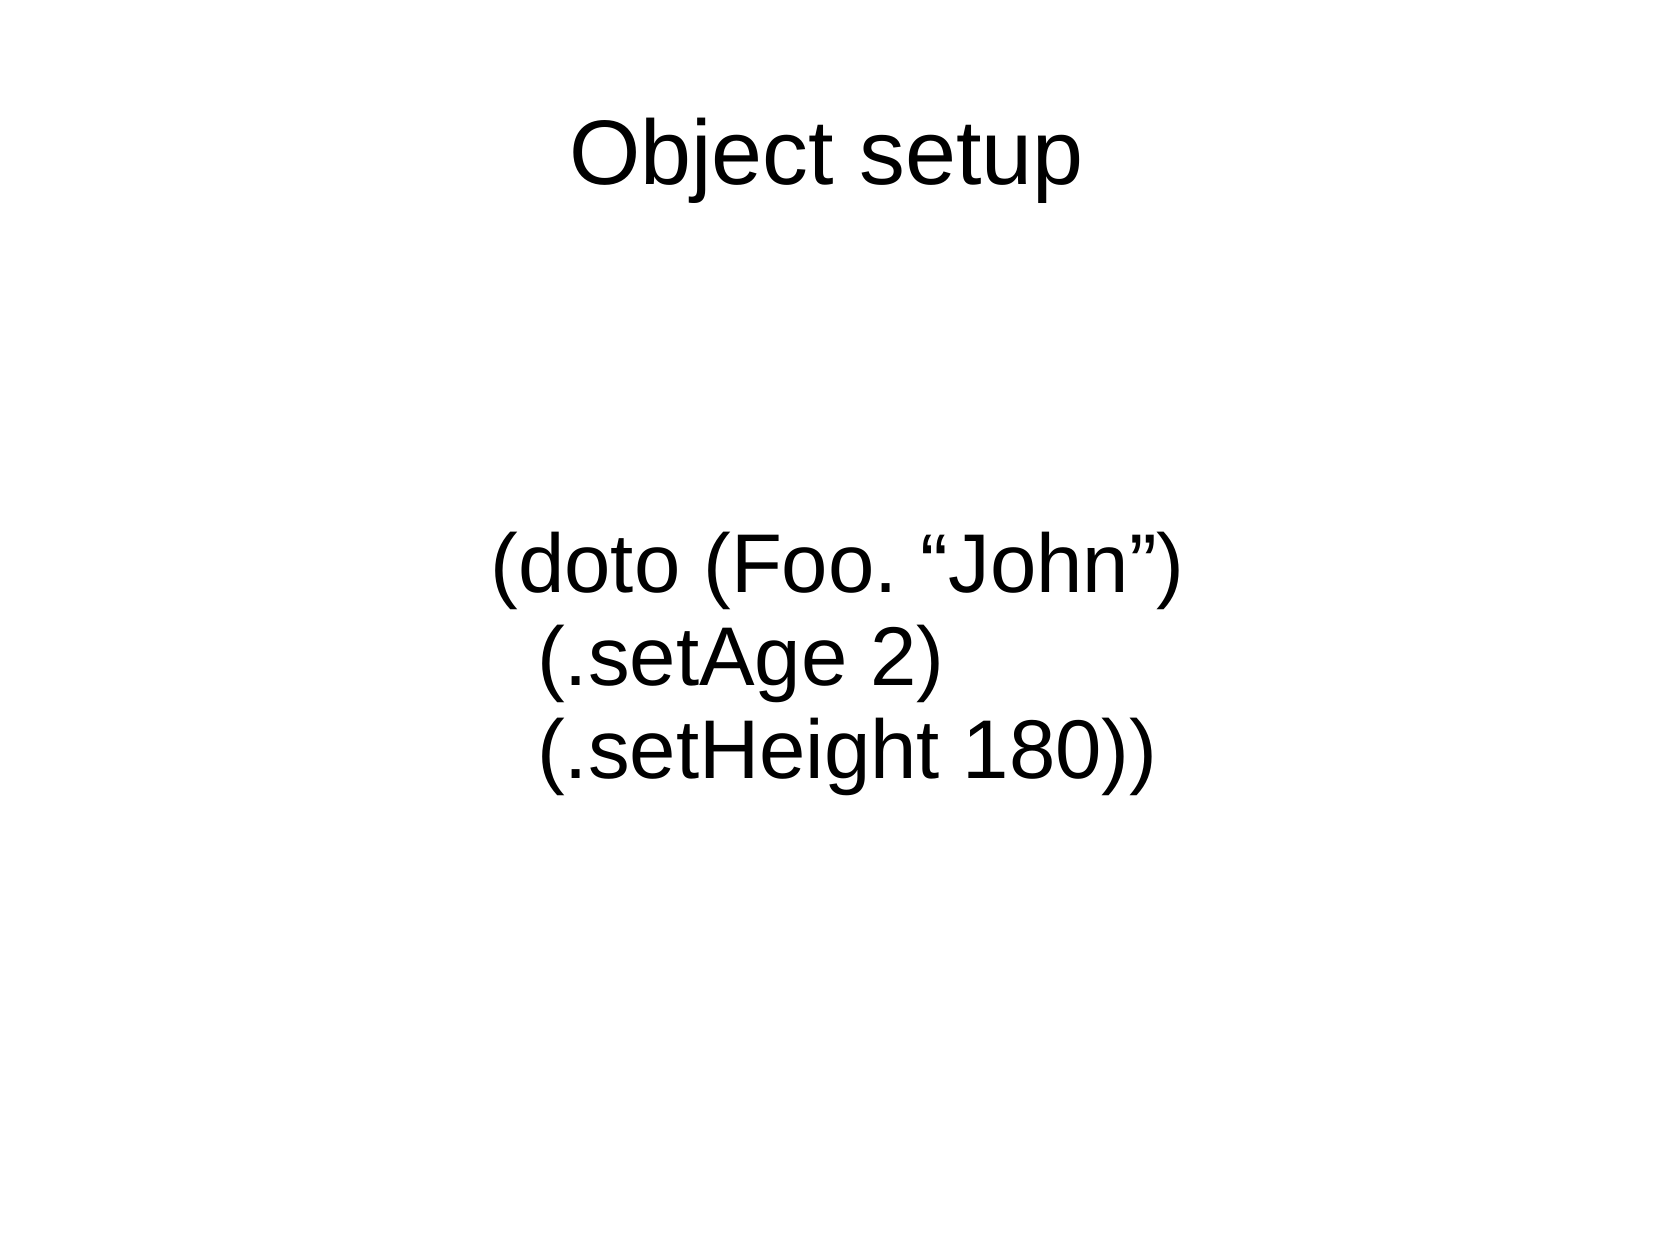

# Object setup
(doto (Foo. “John”)
 (.setAge 2)
 (.setHeight 180))